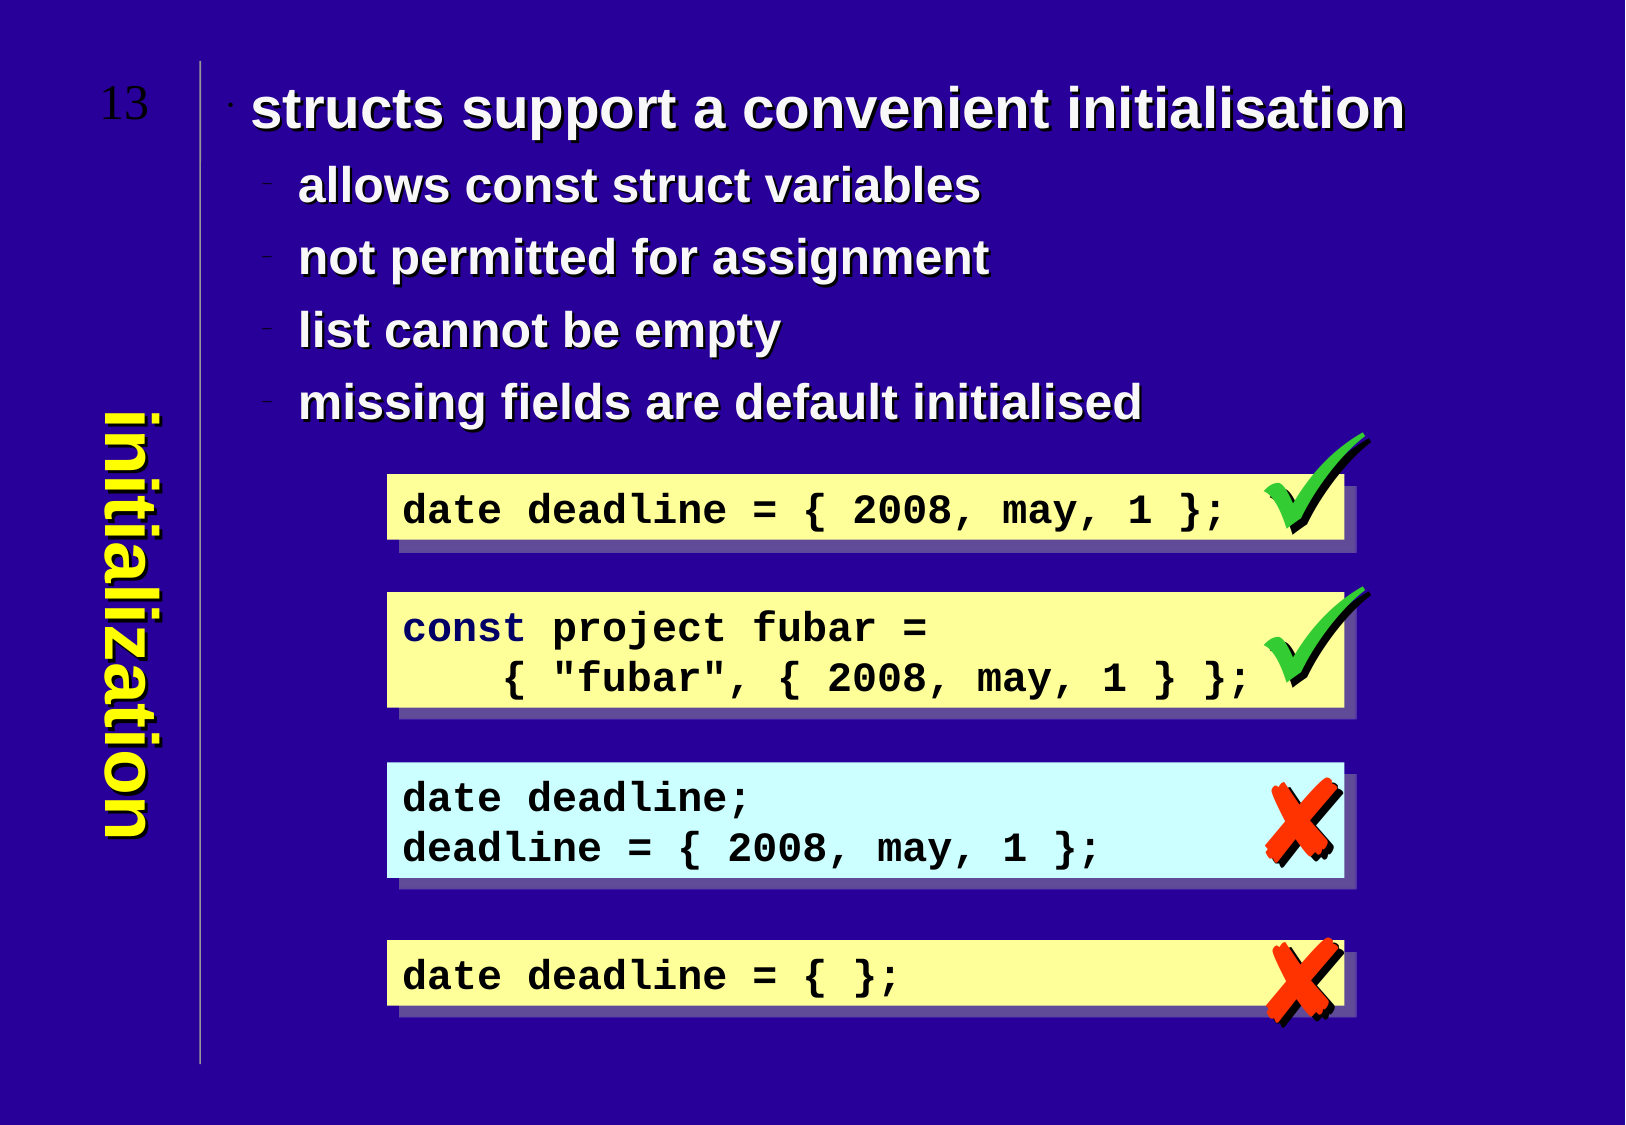

13
 structs support a convenient initialisation
allows const struct variables
not permitted for assignment
list cannot be empty
missing fields are default initialised
# initialization

date deadline = { 2008, may, 1 };

const project fubar =
 { "fubar", { 2008, may, 1 } };

date deadline;
deadline = { 2008, may, 1 };

date deadline = { };